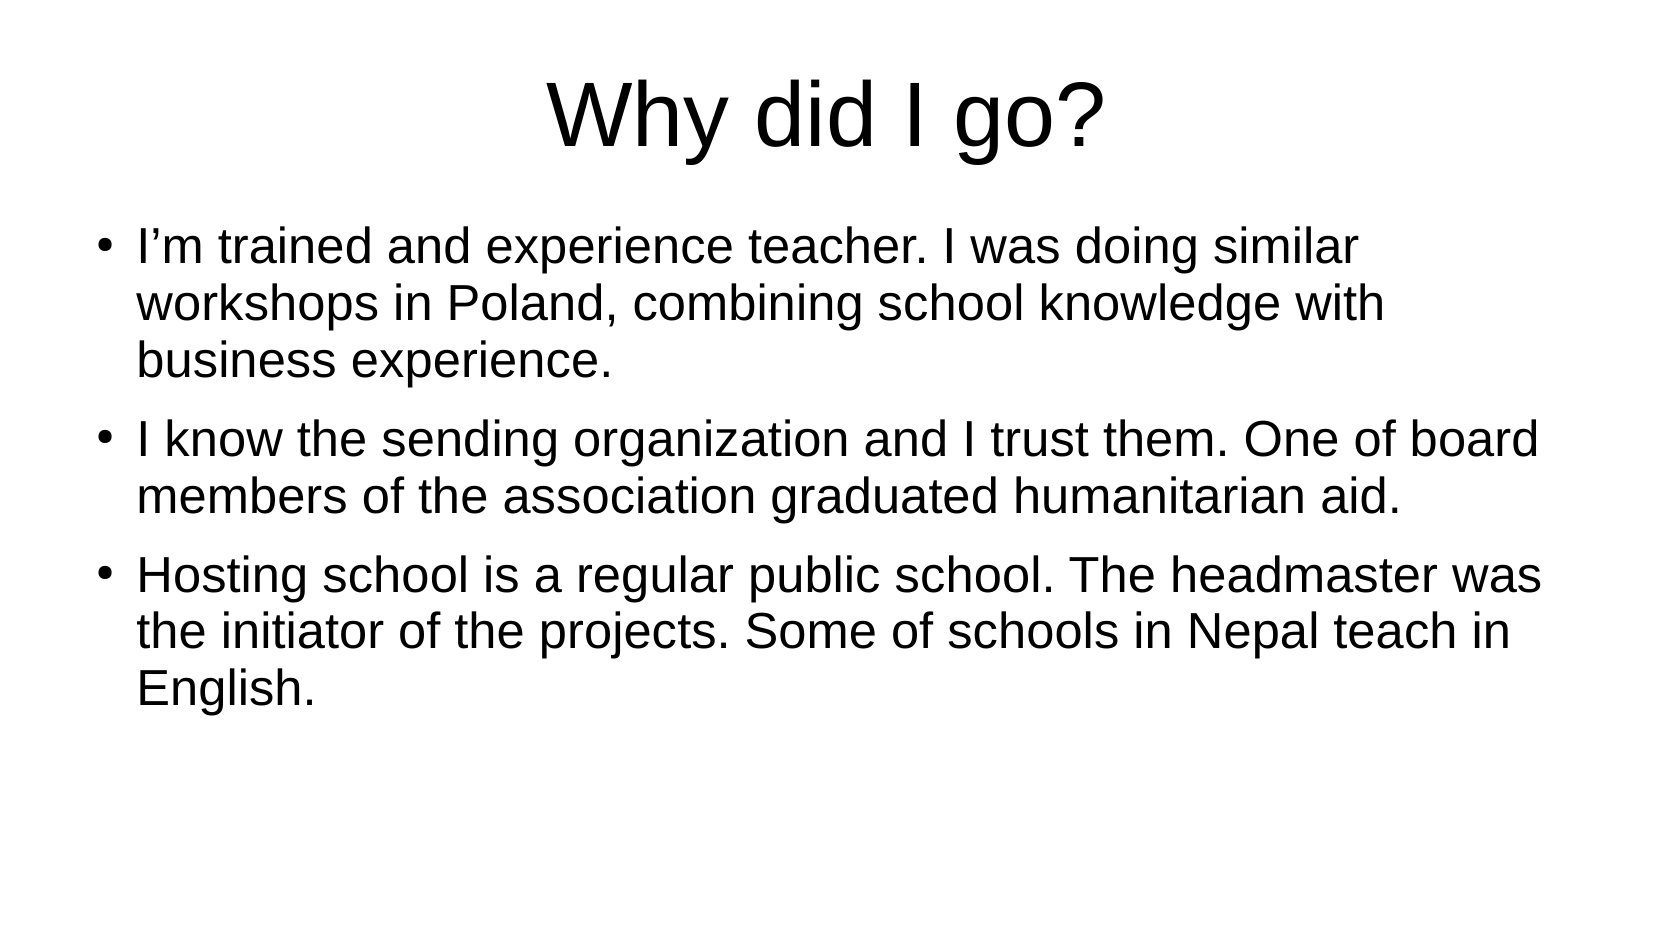

# Why did I go?
I’m trained and experience teacher. I was doing similar workshops in Poland, combining school knowledge with business experience.
I know the sending organization and I trust them. One of board members of the association graduated humanitarian aid.
Hosting school is a regular public school. The headmaster was the initiator of the projects. Some of schools in Nepal teach in English.